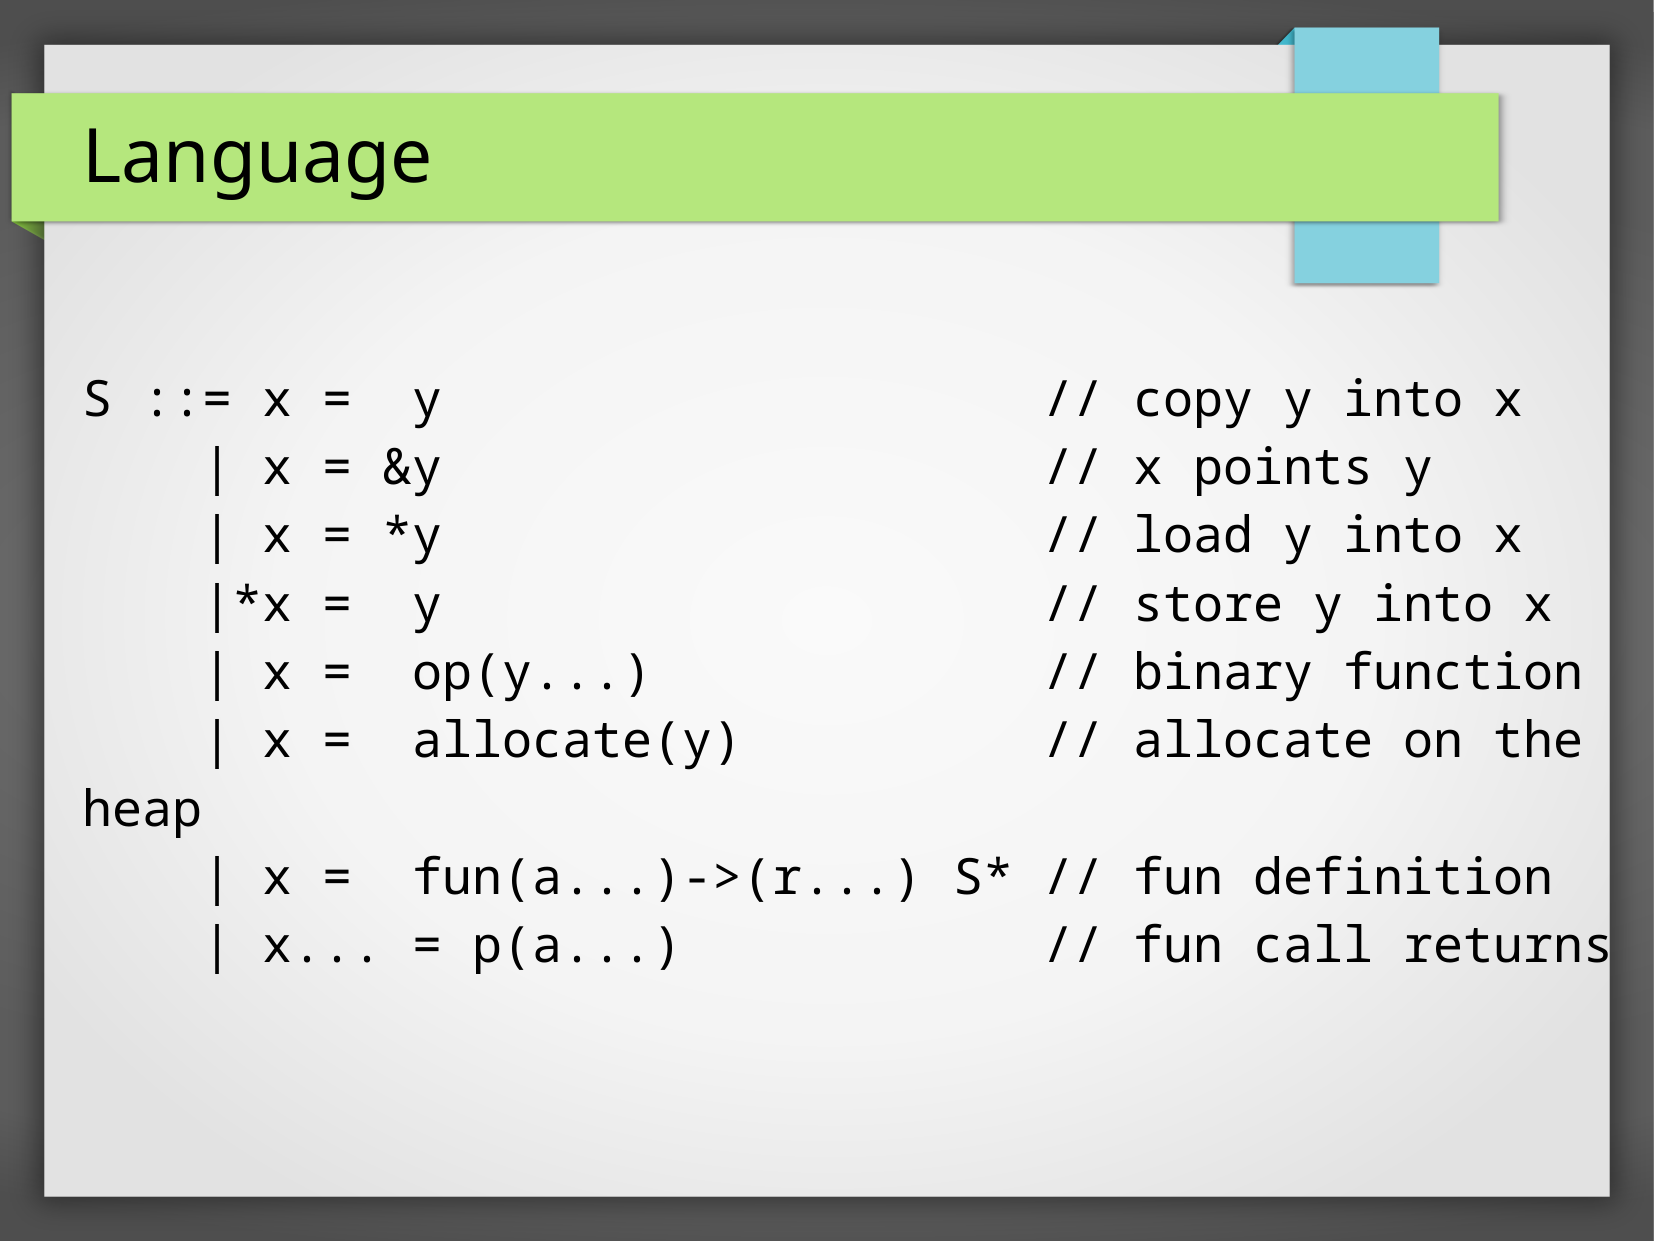

# Language
S ::= x = y // copy y into x
 | x = &y // x points y
 | x = *y // load y into x
 |*x = y // store y into x
 | x = op(y...) // binary function
 | x = allocate(y) // allocate on the heap
 | x = fun(a...)->(r...) S* // fun definition
 | x... = p(a...) // fun call returns